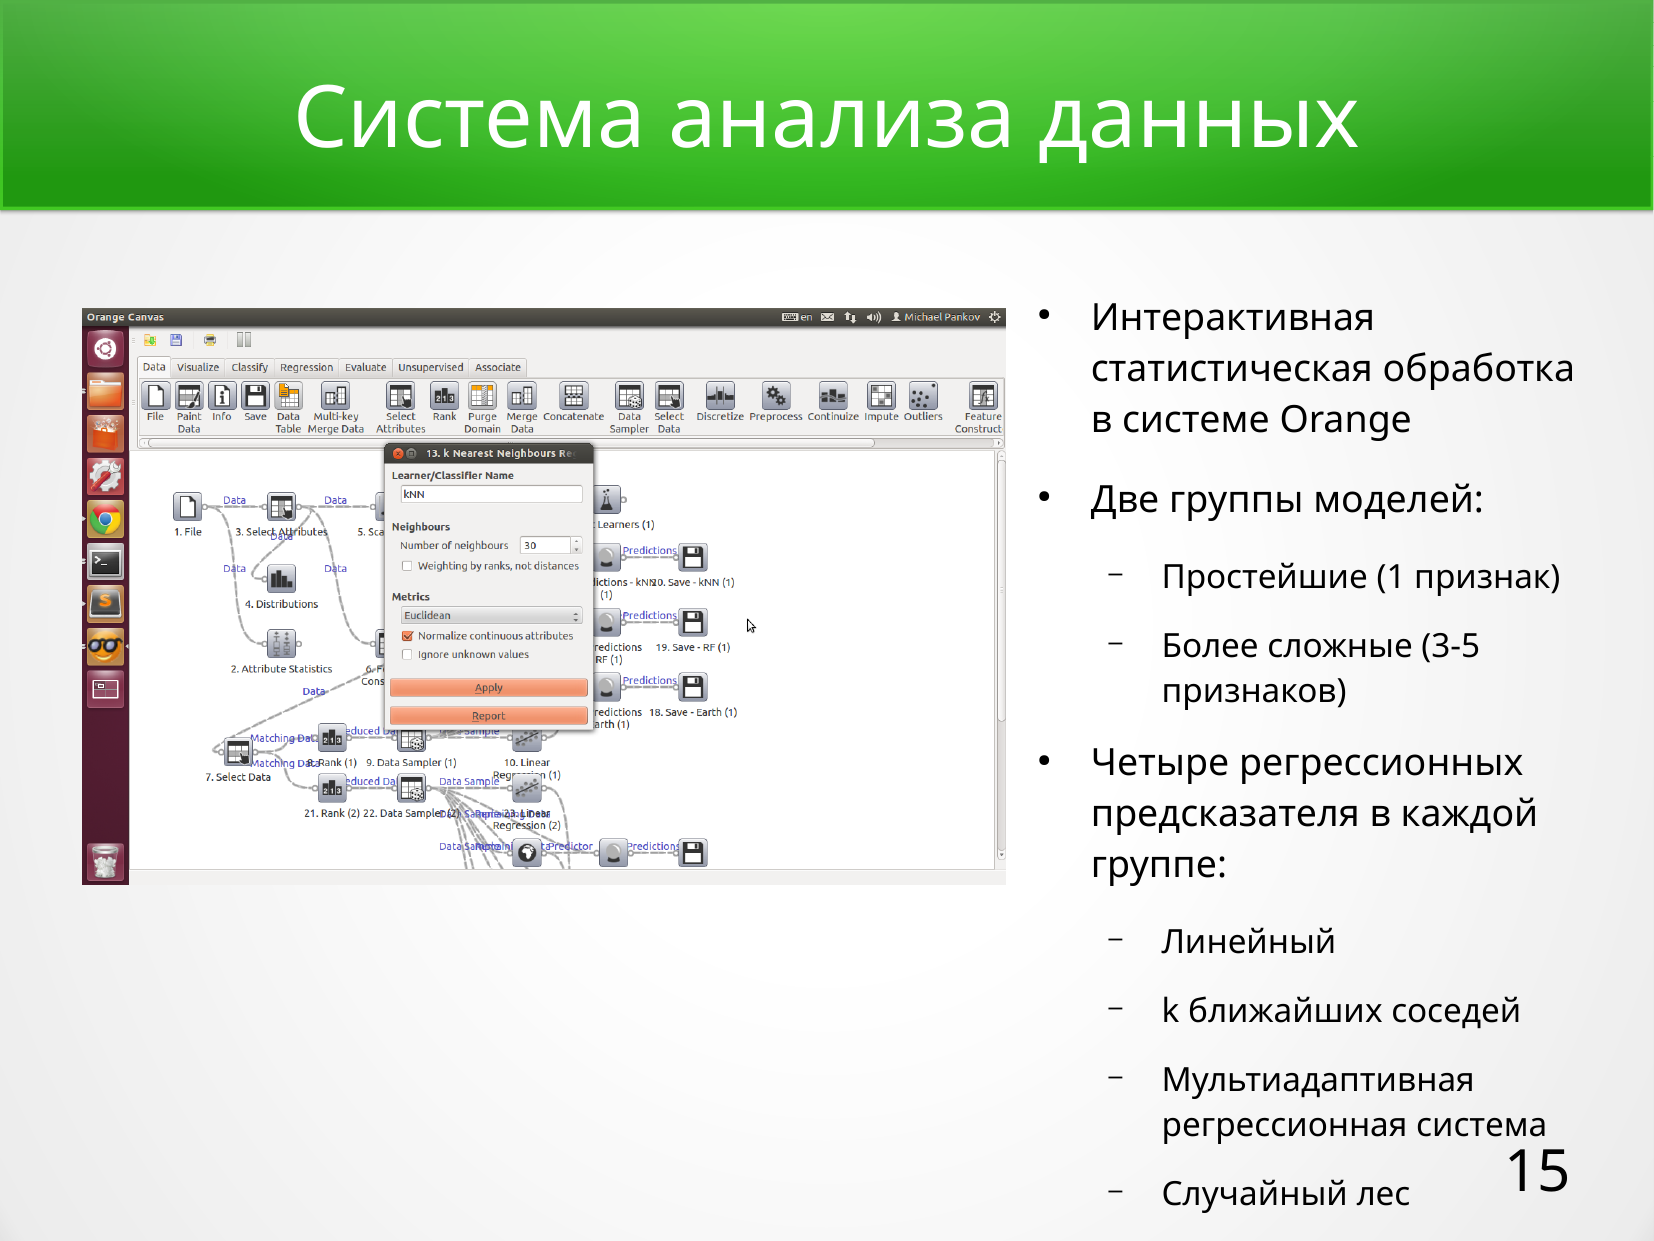

# Система анализа данных
Интерактивная статистическая обработка в системе Orange
Две группы моделей:
Простейшие (1 признак)
Более сложные (3-5 признаков)
Четыре регрессионных предсказателя в каждой группе:
Линейный
k ближайших соседей
Мультиадаптивная регрессионная система
Случайный лес
15